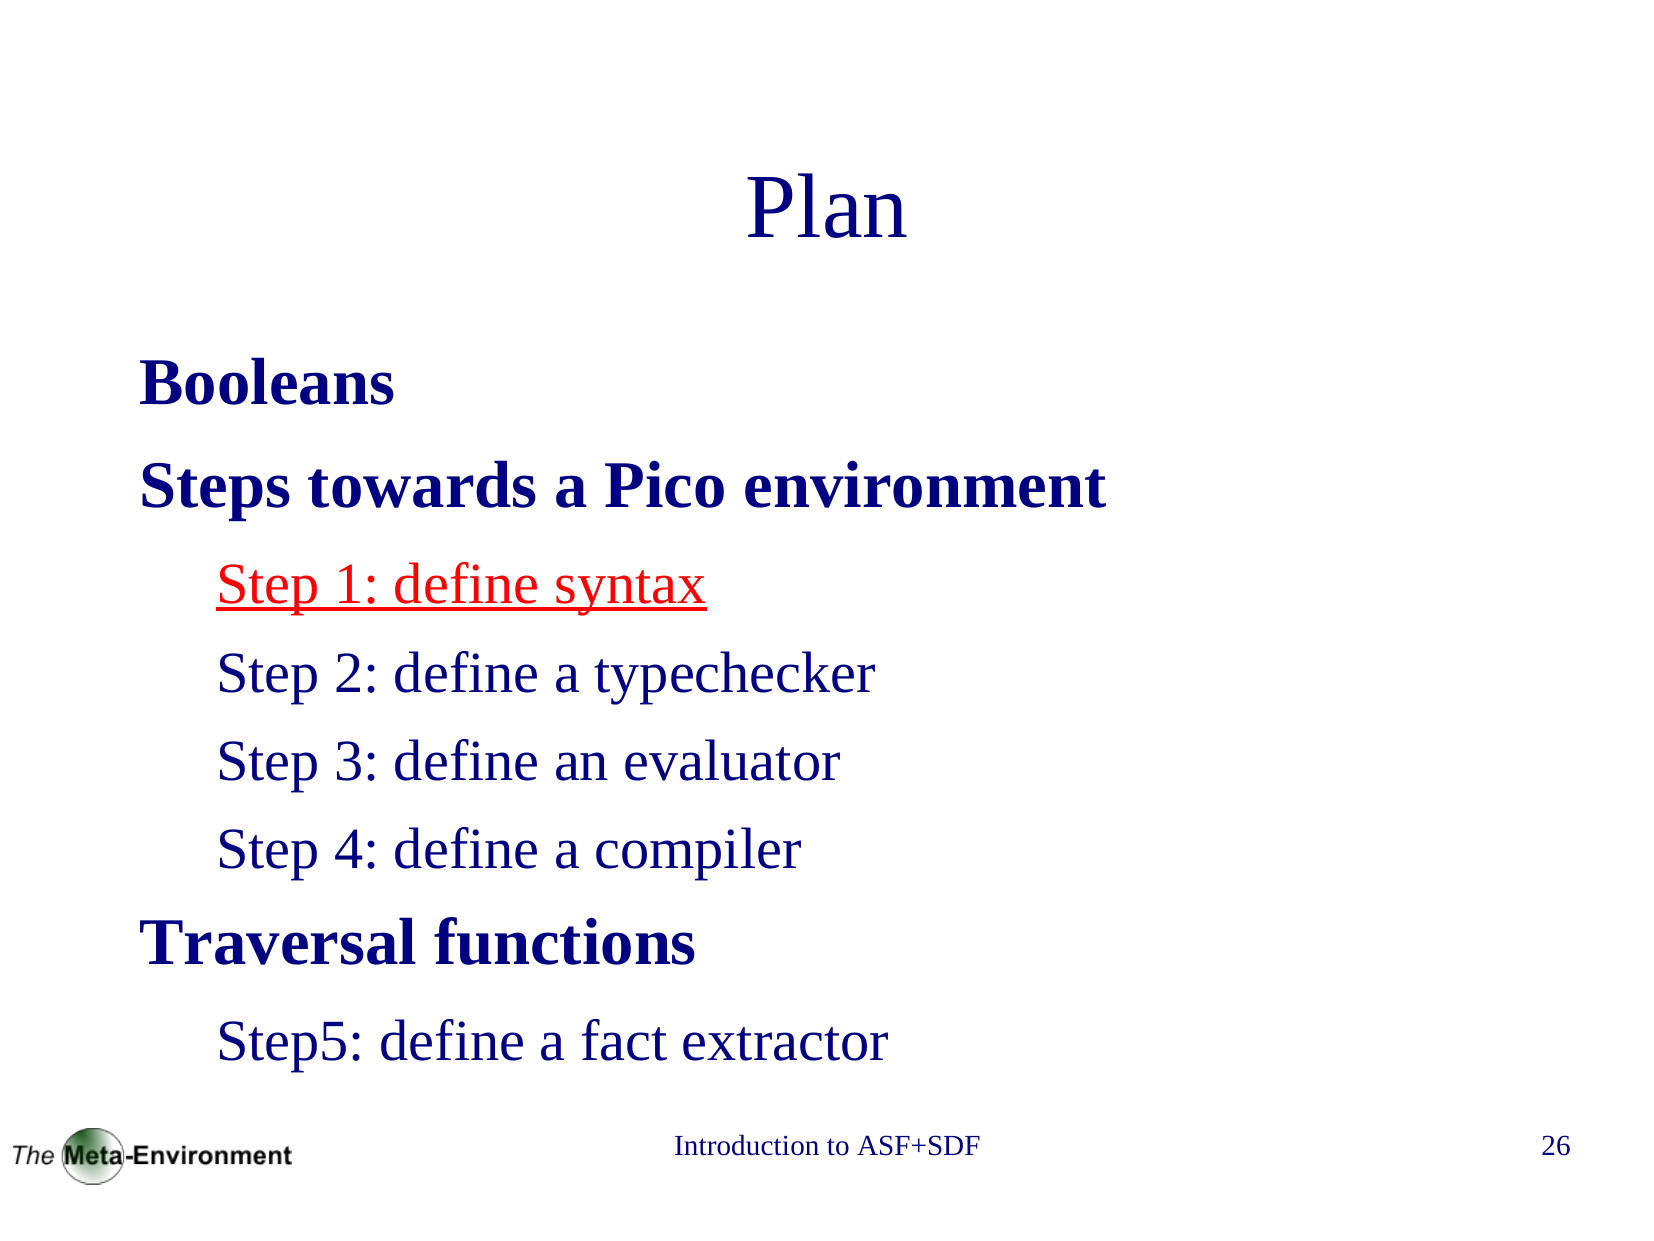

# Plan
Booleans
Steps towards a Pico environment
Step 1: define syntax
Step 2: define a typechecker
Step 3: define an evaluator
Step 4: define a compiler
Traversal functions
Step5: define a fact extractor
26